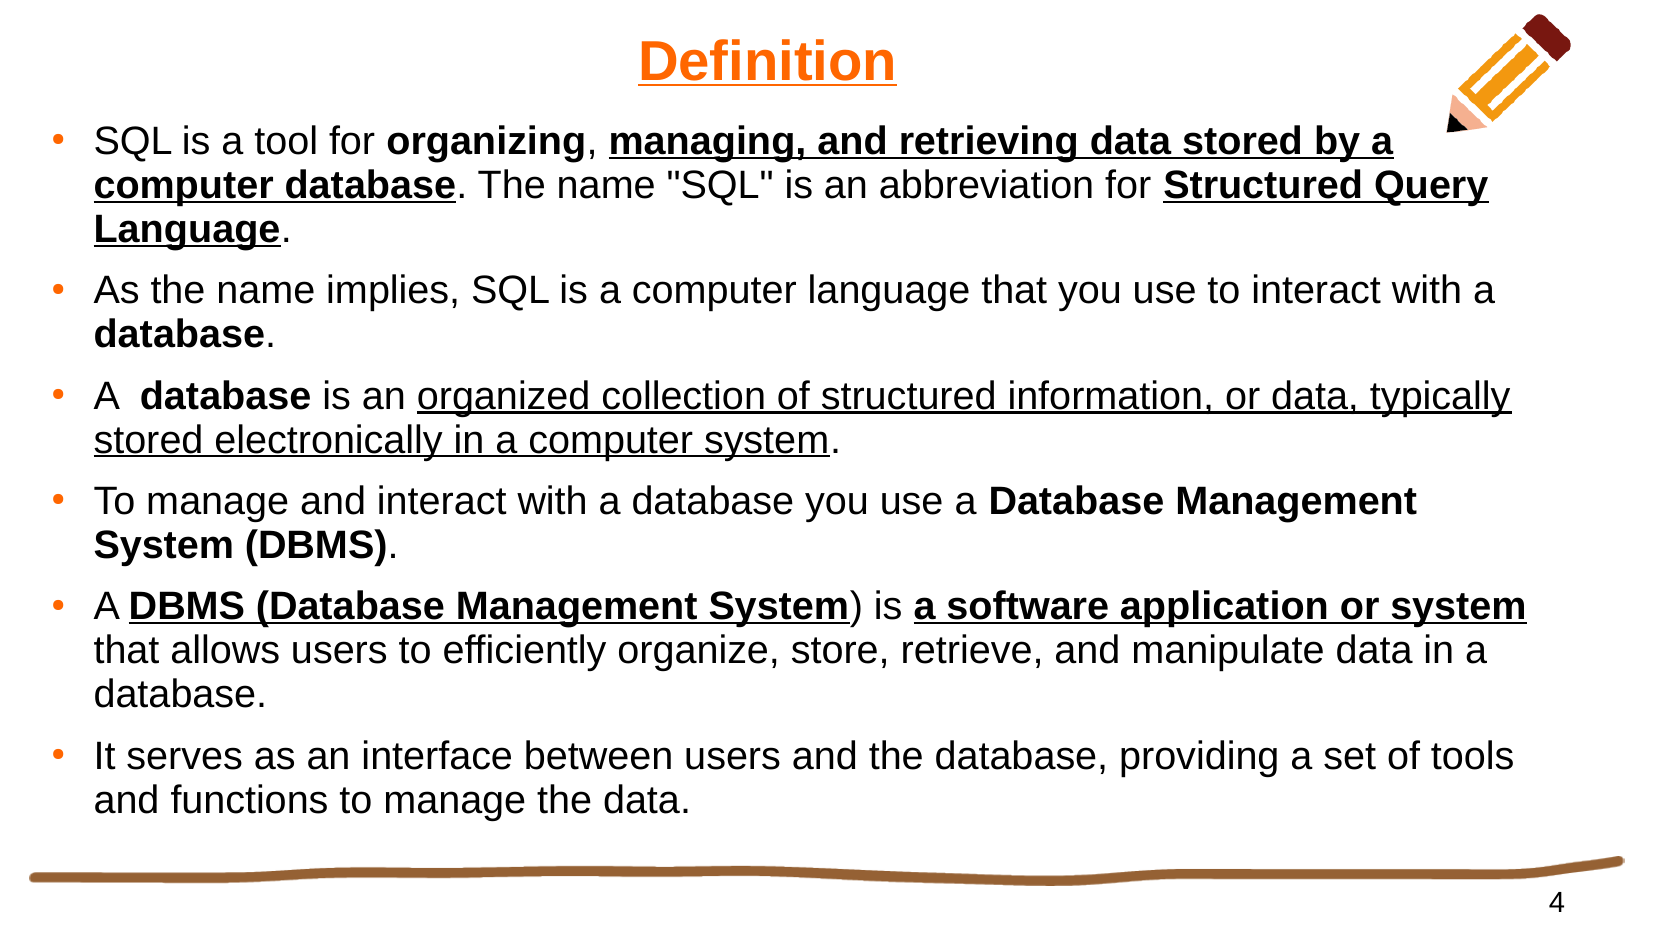

# Definition
SQL is a tool for organizing, managing, and retrieving data stored by a computer database. The name "SQL" is an abbreviation for Structured Query Language.
As the name implies, SQL is a computer language that you use to interact with a database.
A database is an organized collection of structured information, or data, typically stored electronically in a computer system.
To manage and interact with a database you use a Database Management System (DBMS).
A DBMS (Database Management System) is a software application or system that allows users to efficiently organize, store, retrieve, and manipulate data in a database.
It serves as an interface between users and the database, providing a set of tools and functions to manage the data.
4